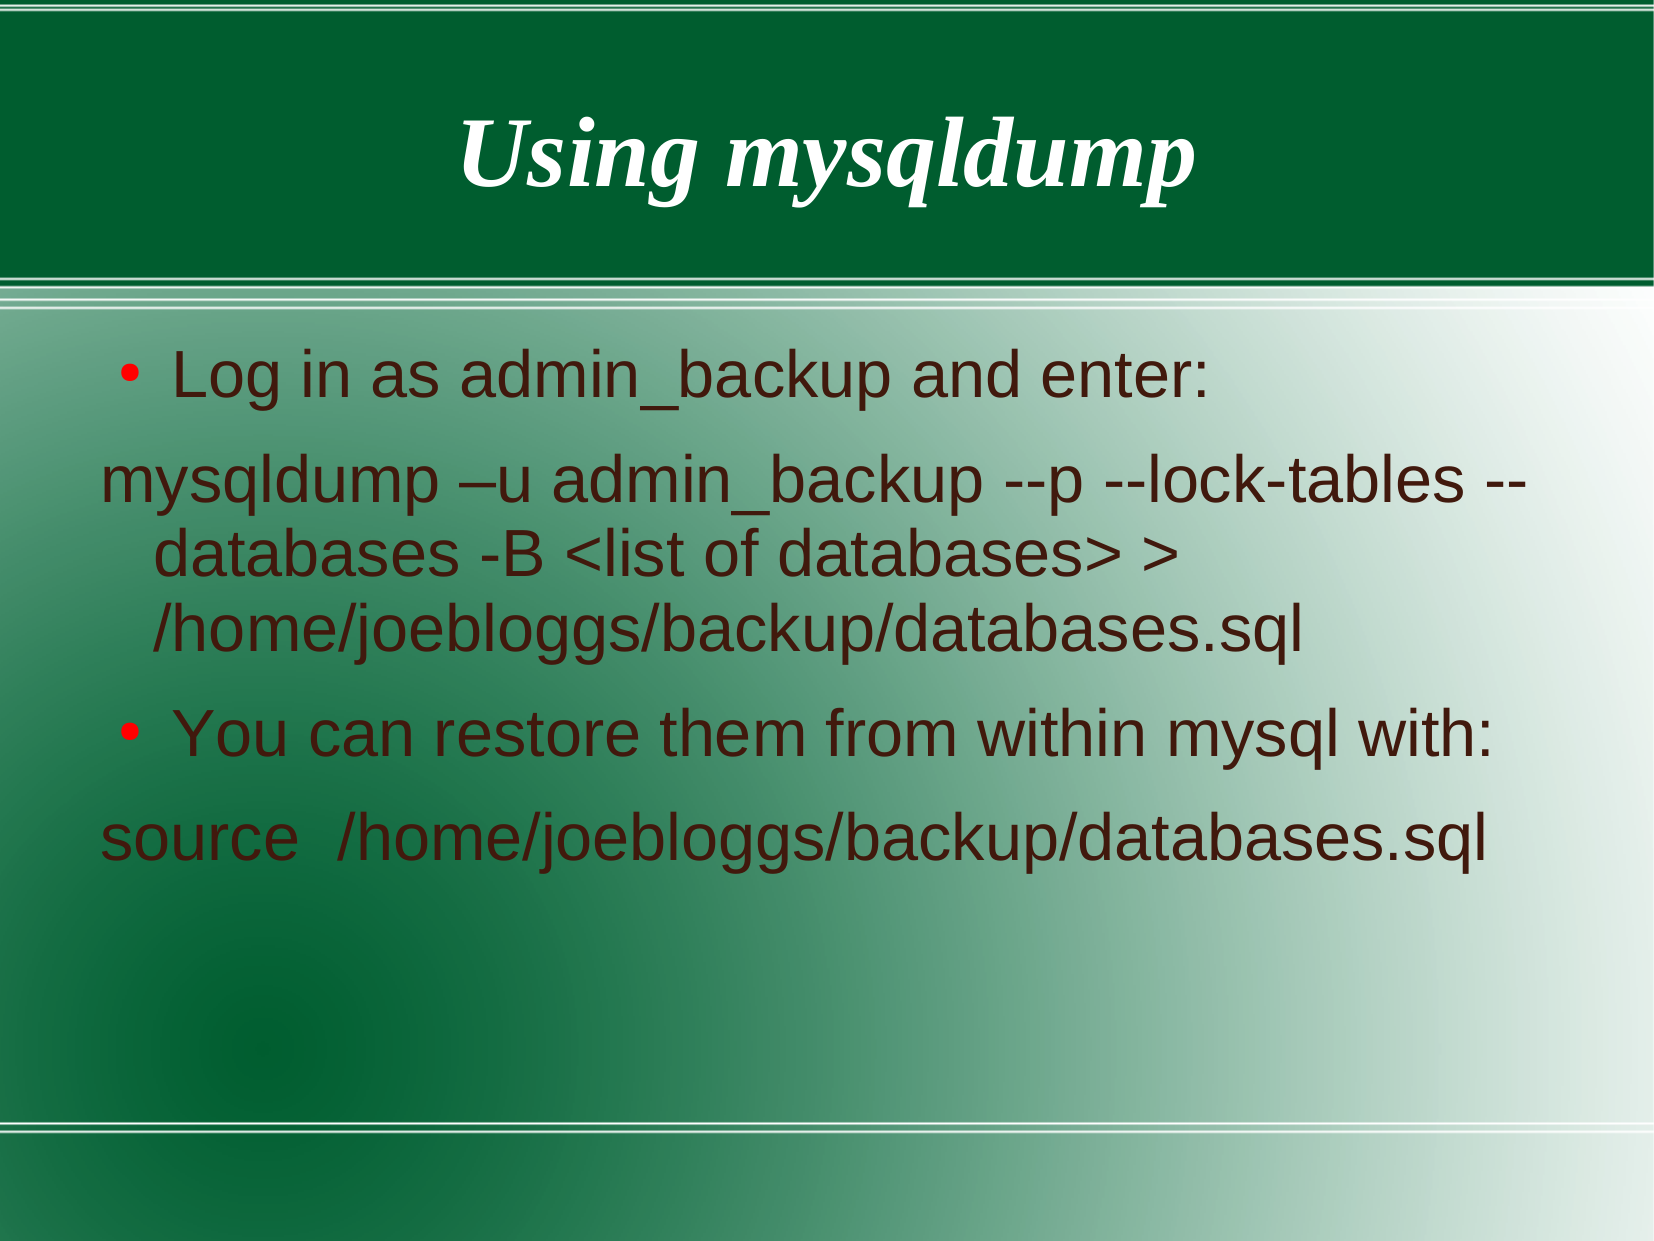

# Using mysqldump
Log in as admin_backup and enter:
mysqldump –u admin_backup --p --lock-tables --databases -B <list of databases> > /home/joebloggs/backup/databases.sql
You can restore them from within mysql with:
source /home/joebloggs/backup/databases.sql